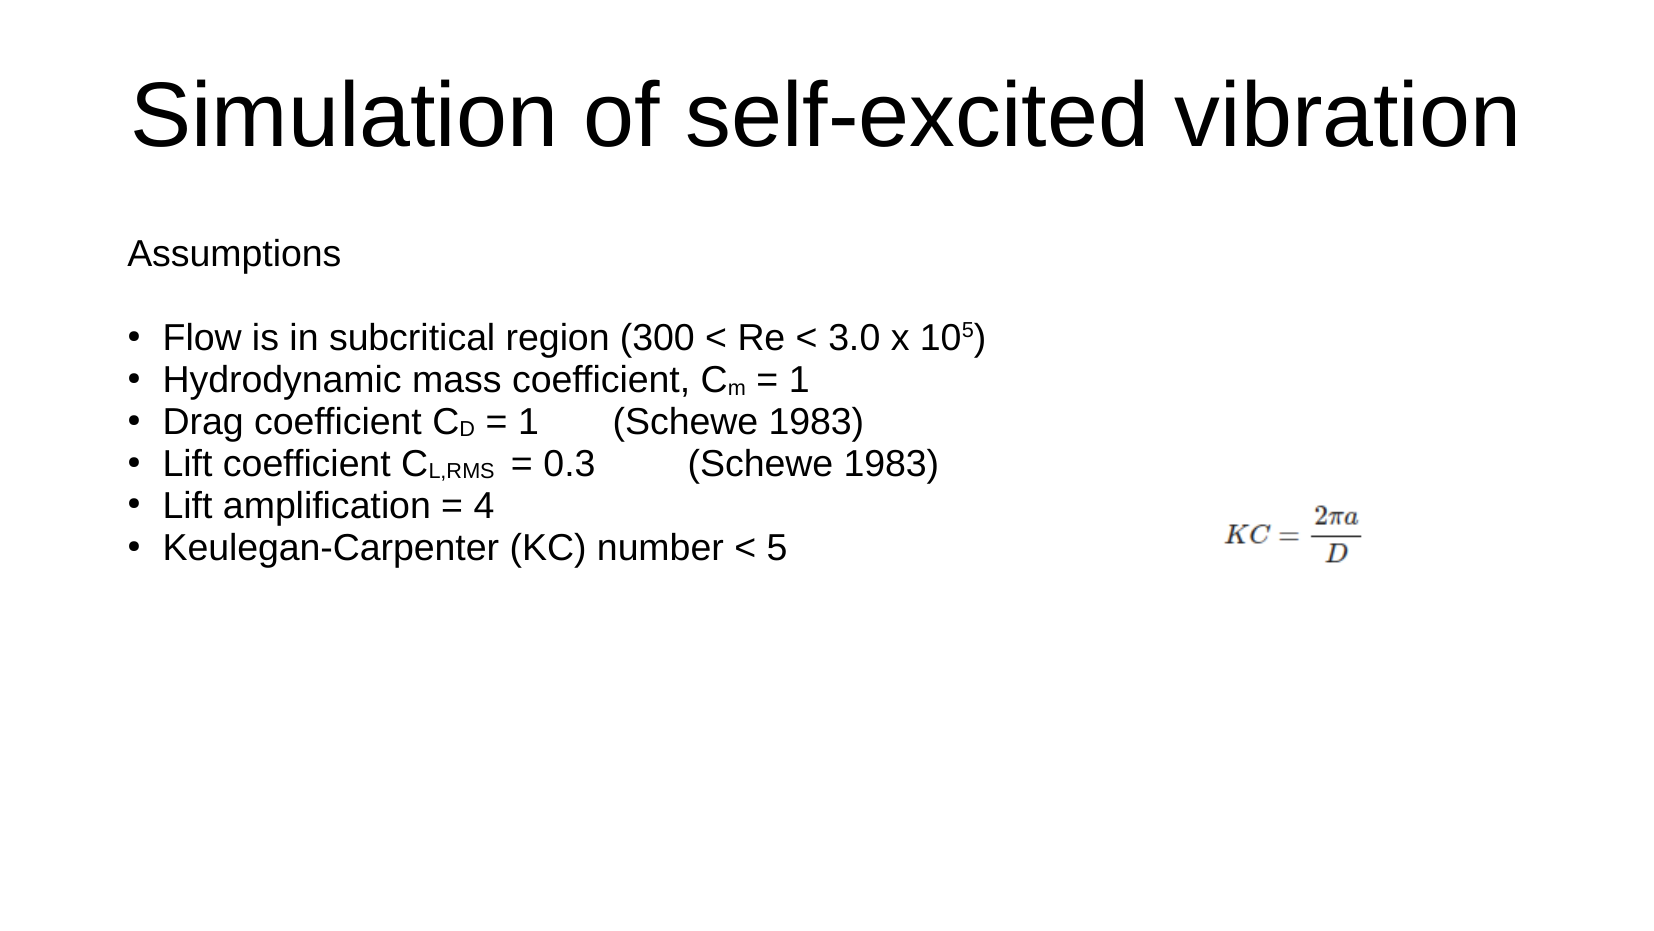

# Simulation of self-excited vibration
Assumptions
Flow is in subcritical region (300 < Re < 3.0 x 105)
Hydrodynamic mass coefficient, Cm = 1
Drag coefficient CD = 1	(Schewe 1983)
Lift coefficient CL,RMS = 0.3		(Schewe 1983)
Lift amplification = 4
Keulegan-Carpenter (KC) number < 5